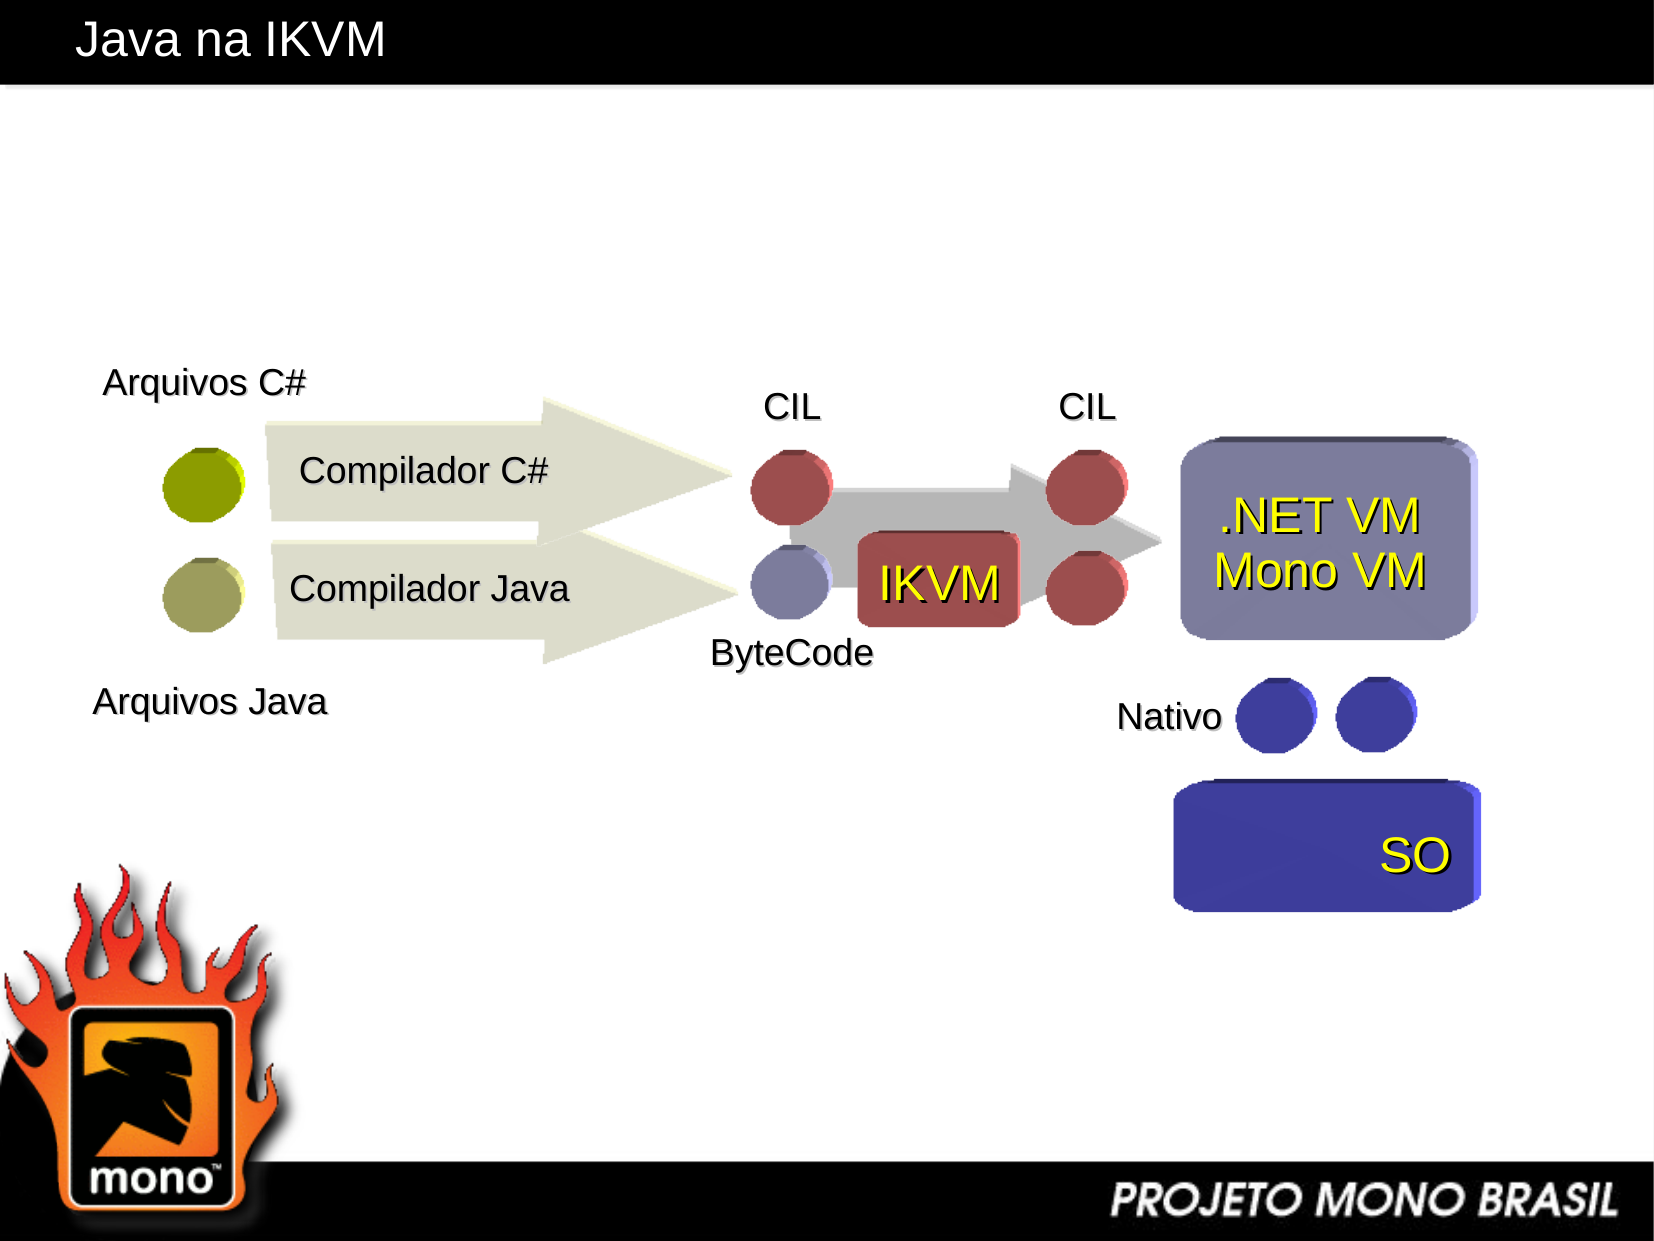

# Java na IKVM
Arquivos C#
Arquivos Java
CIL
CIL
ByteCode
Compilador C#
Compilador Java
IKVM
.NET VM
Mono VM
Nativo
SO